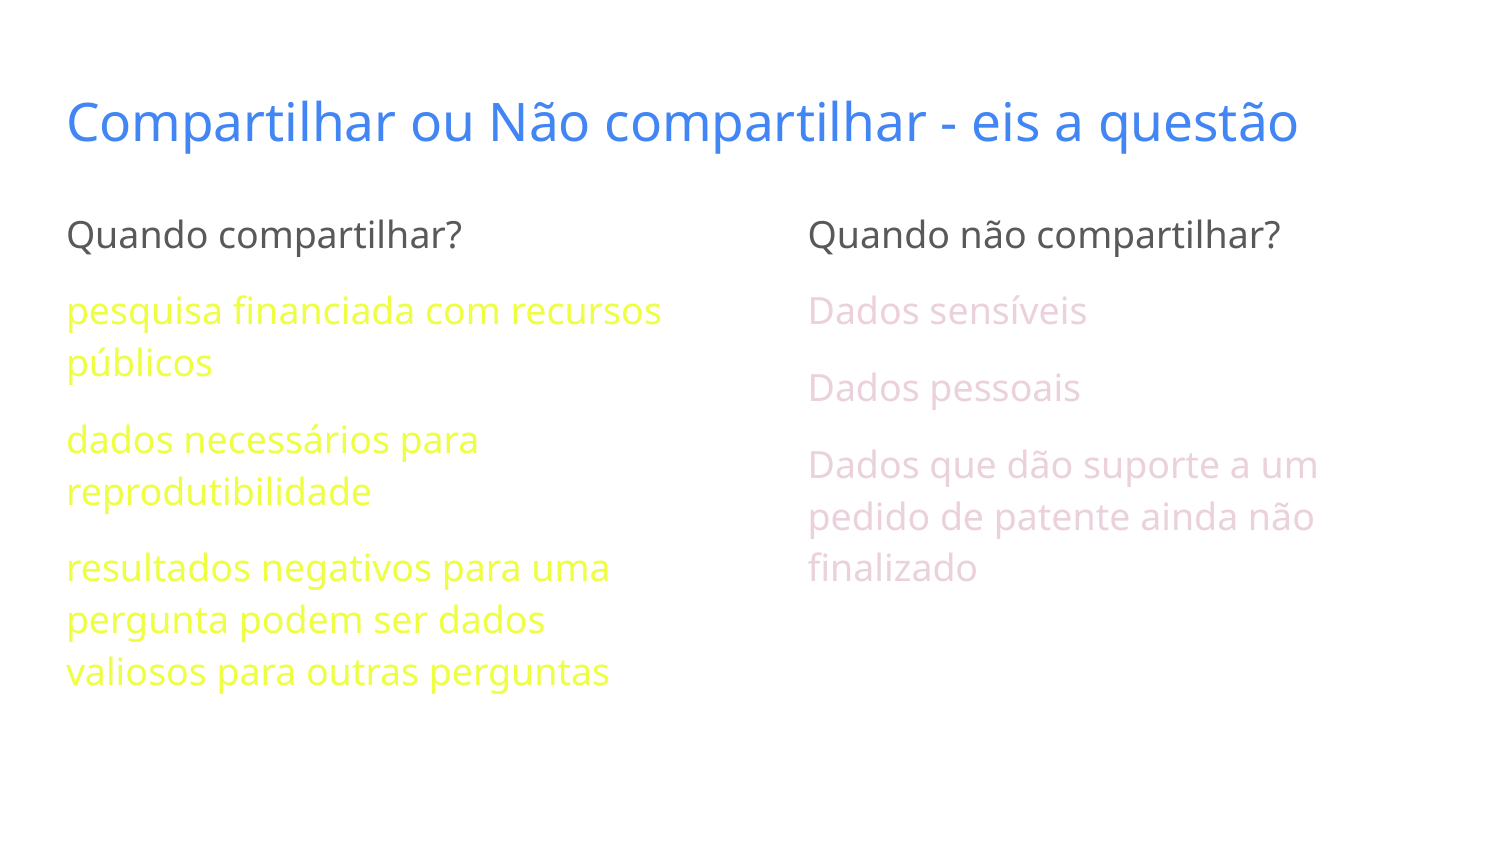

# Compartilhar ou Não compartilhar - eis a questão
Quando compartilhar?
pesquisa financiada com recursos públicos
dados necessários para reprodutibilidade
resultados negativos para uma pergunta podem ser dados valiosos para outras perguntas
Quando não compartilhar?
Dados sensíveis
Dados pessoais
Dados que dão suporte a um pedido de patente ainda não finalizado